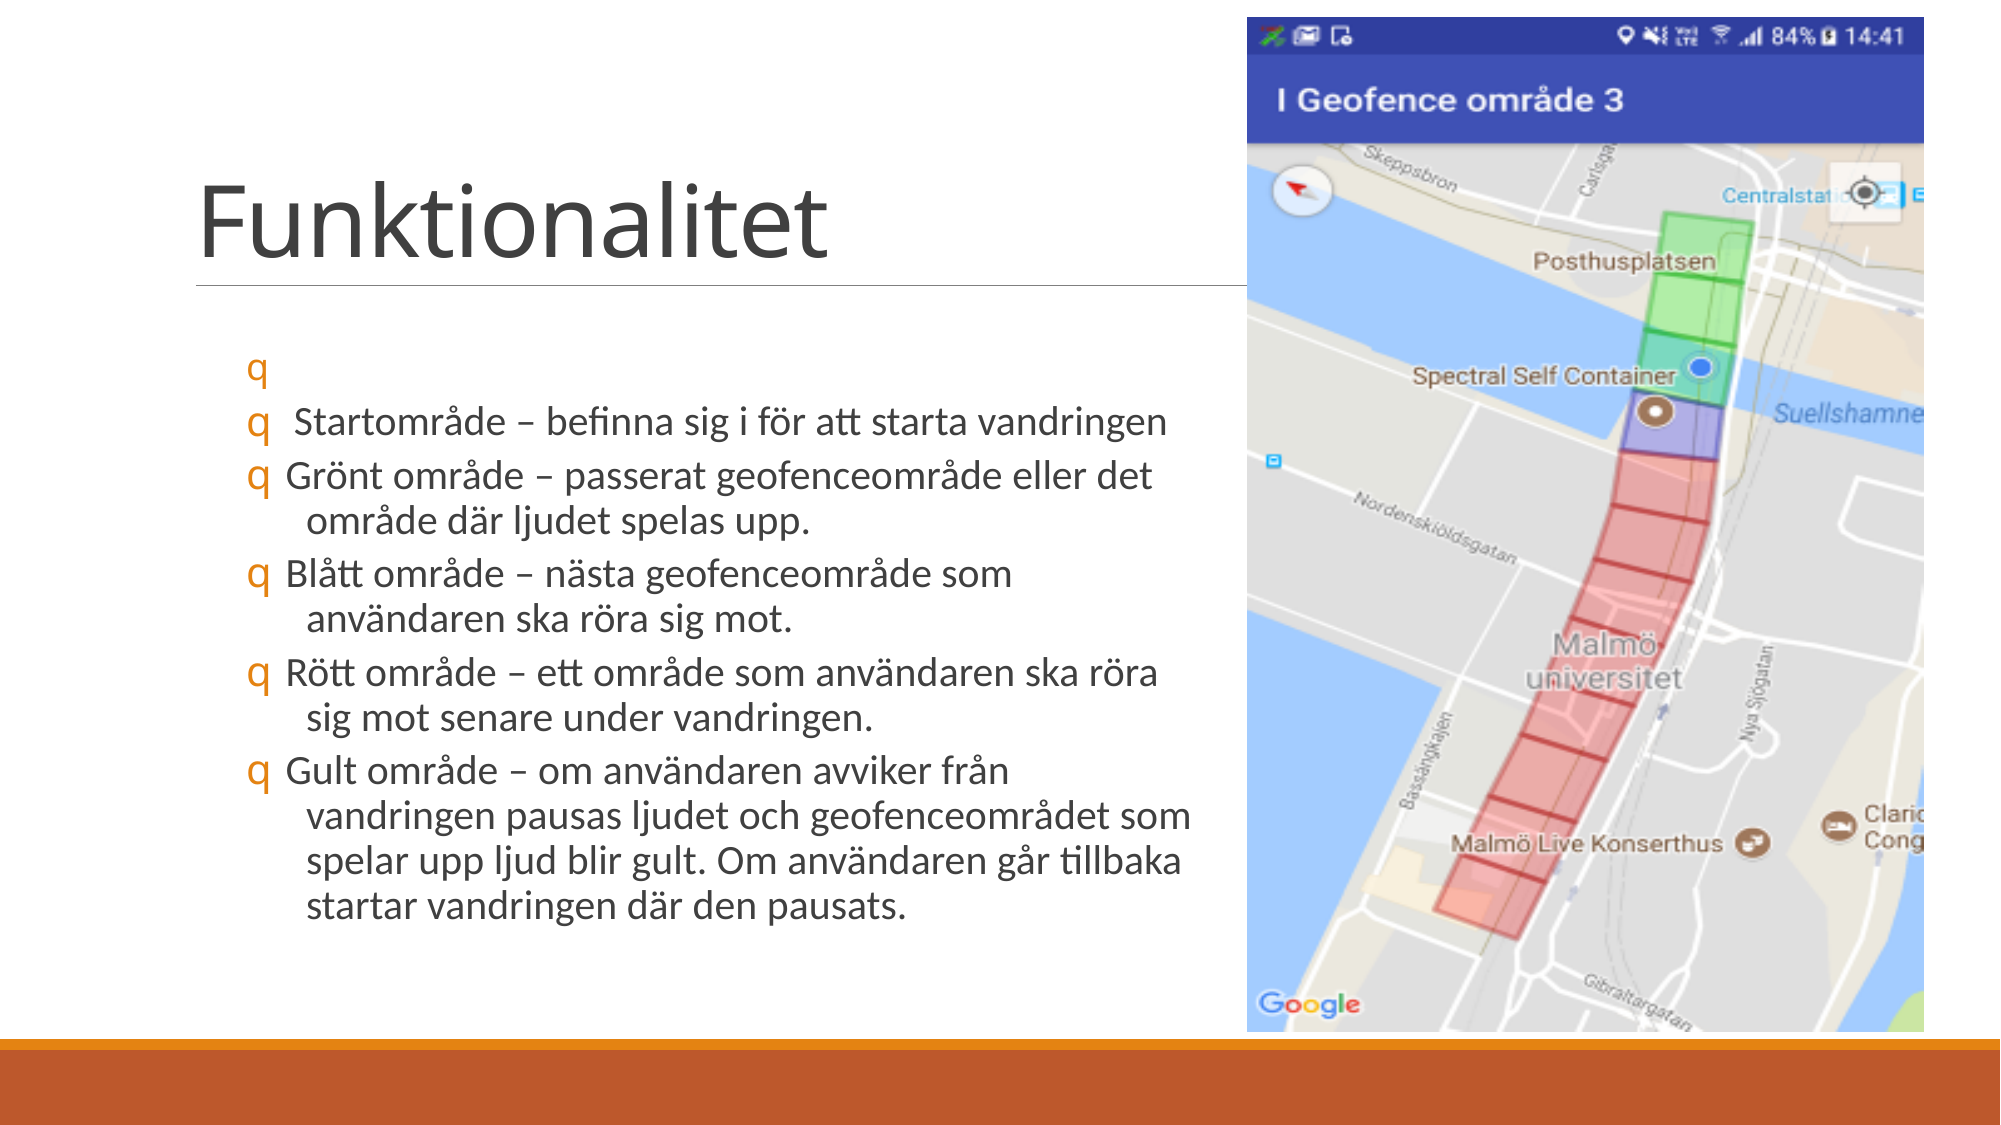

# Funktionalitet
 Startområde – befinna sig i för att starta vandringen
 Grönt område – passerat geofenceområde eller det område där ljudet spelas upp.
 Blått område – nästa geofenceområde som användaren ska röra sig mot.
 Rött område – ett område som användaren ska röra sig mot senare under vandringen.
 Gult område – om användaren avviker från vandringen pausas ljudet och geofenceområdet som spelar upp ljud blir gult. Om användaren går tillbaka startar vandringen där den pausats.